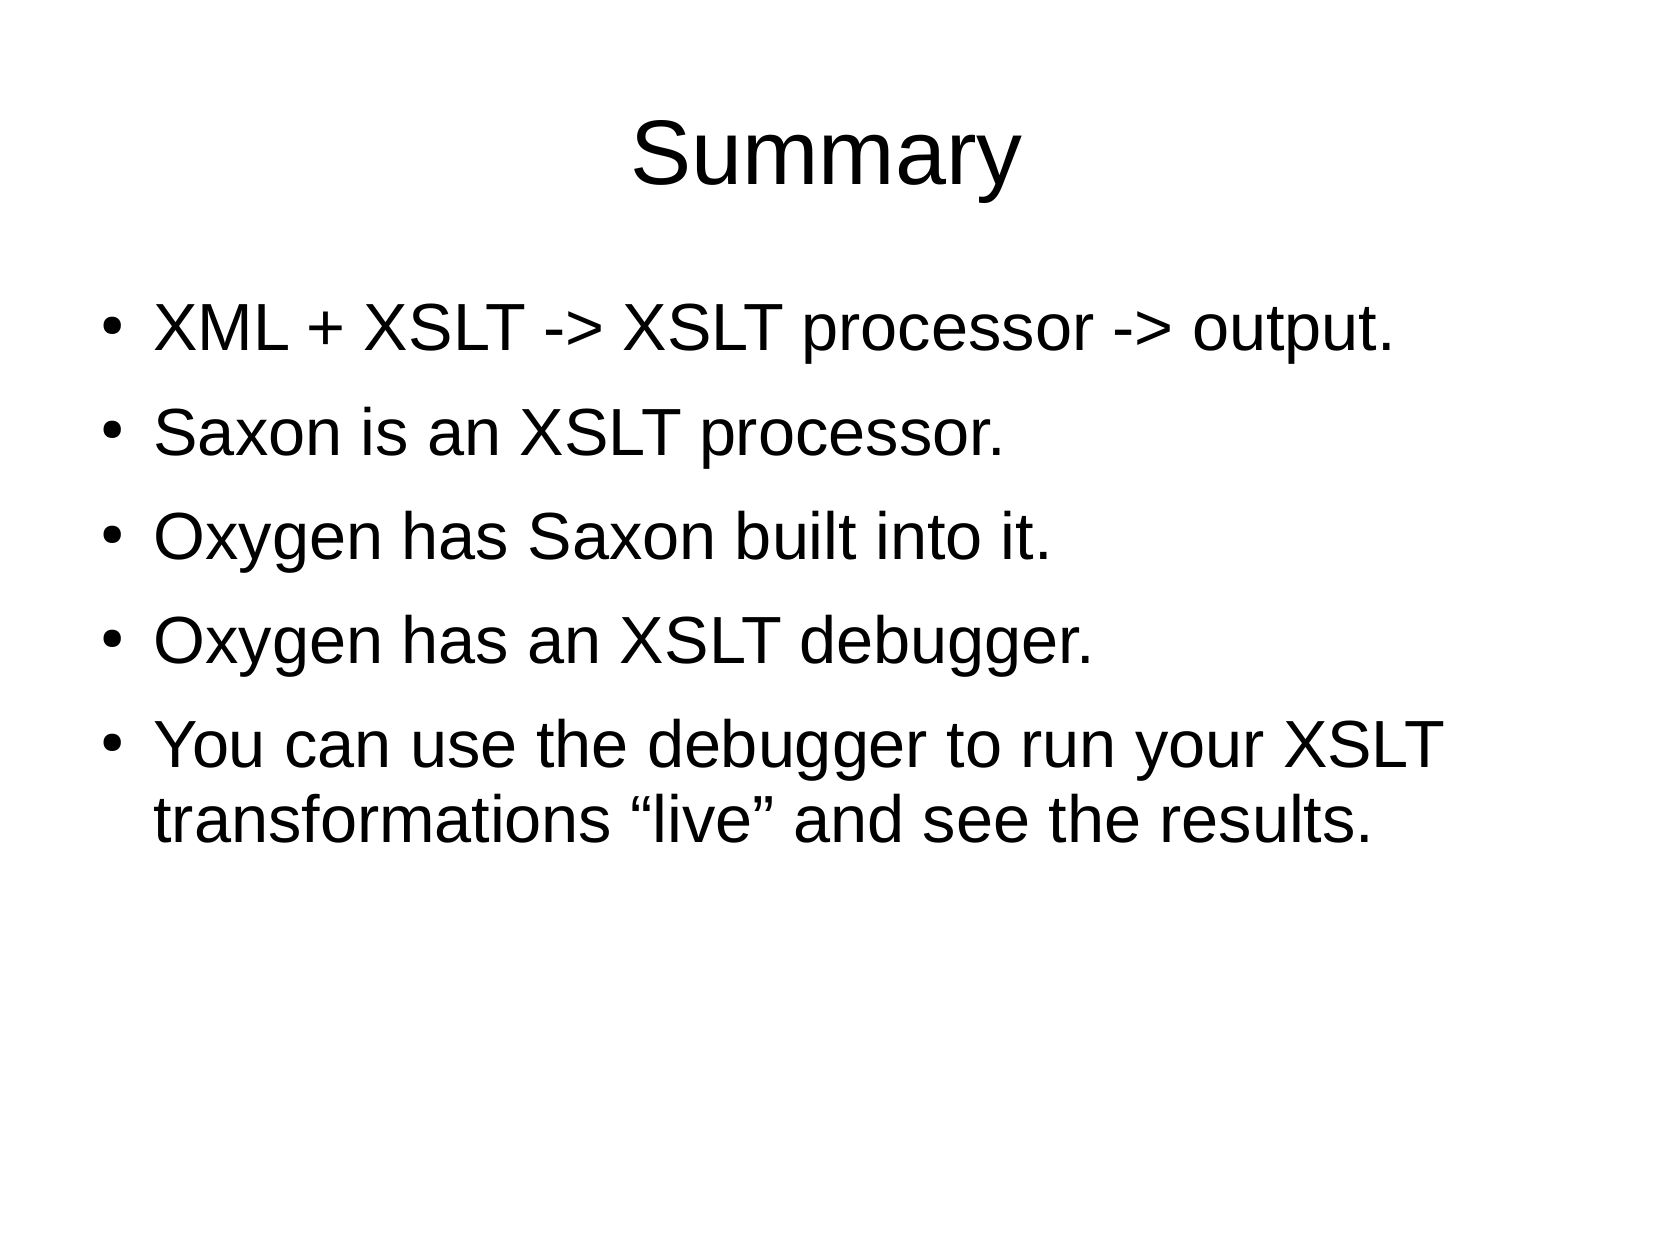

# Summary
XML + XSLT -> XSLT processor -> output.
Saxon is an XSLT processor.
Oxygen has Saxon built into it.
Oxygen has an XSLT debugger.
You can use the debugger to run your XSLT transformations “live” and see the results.